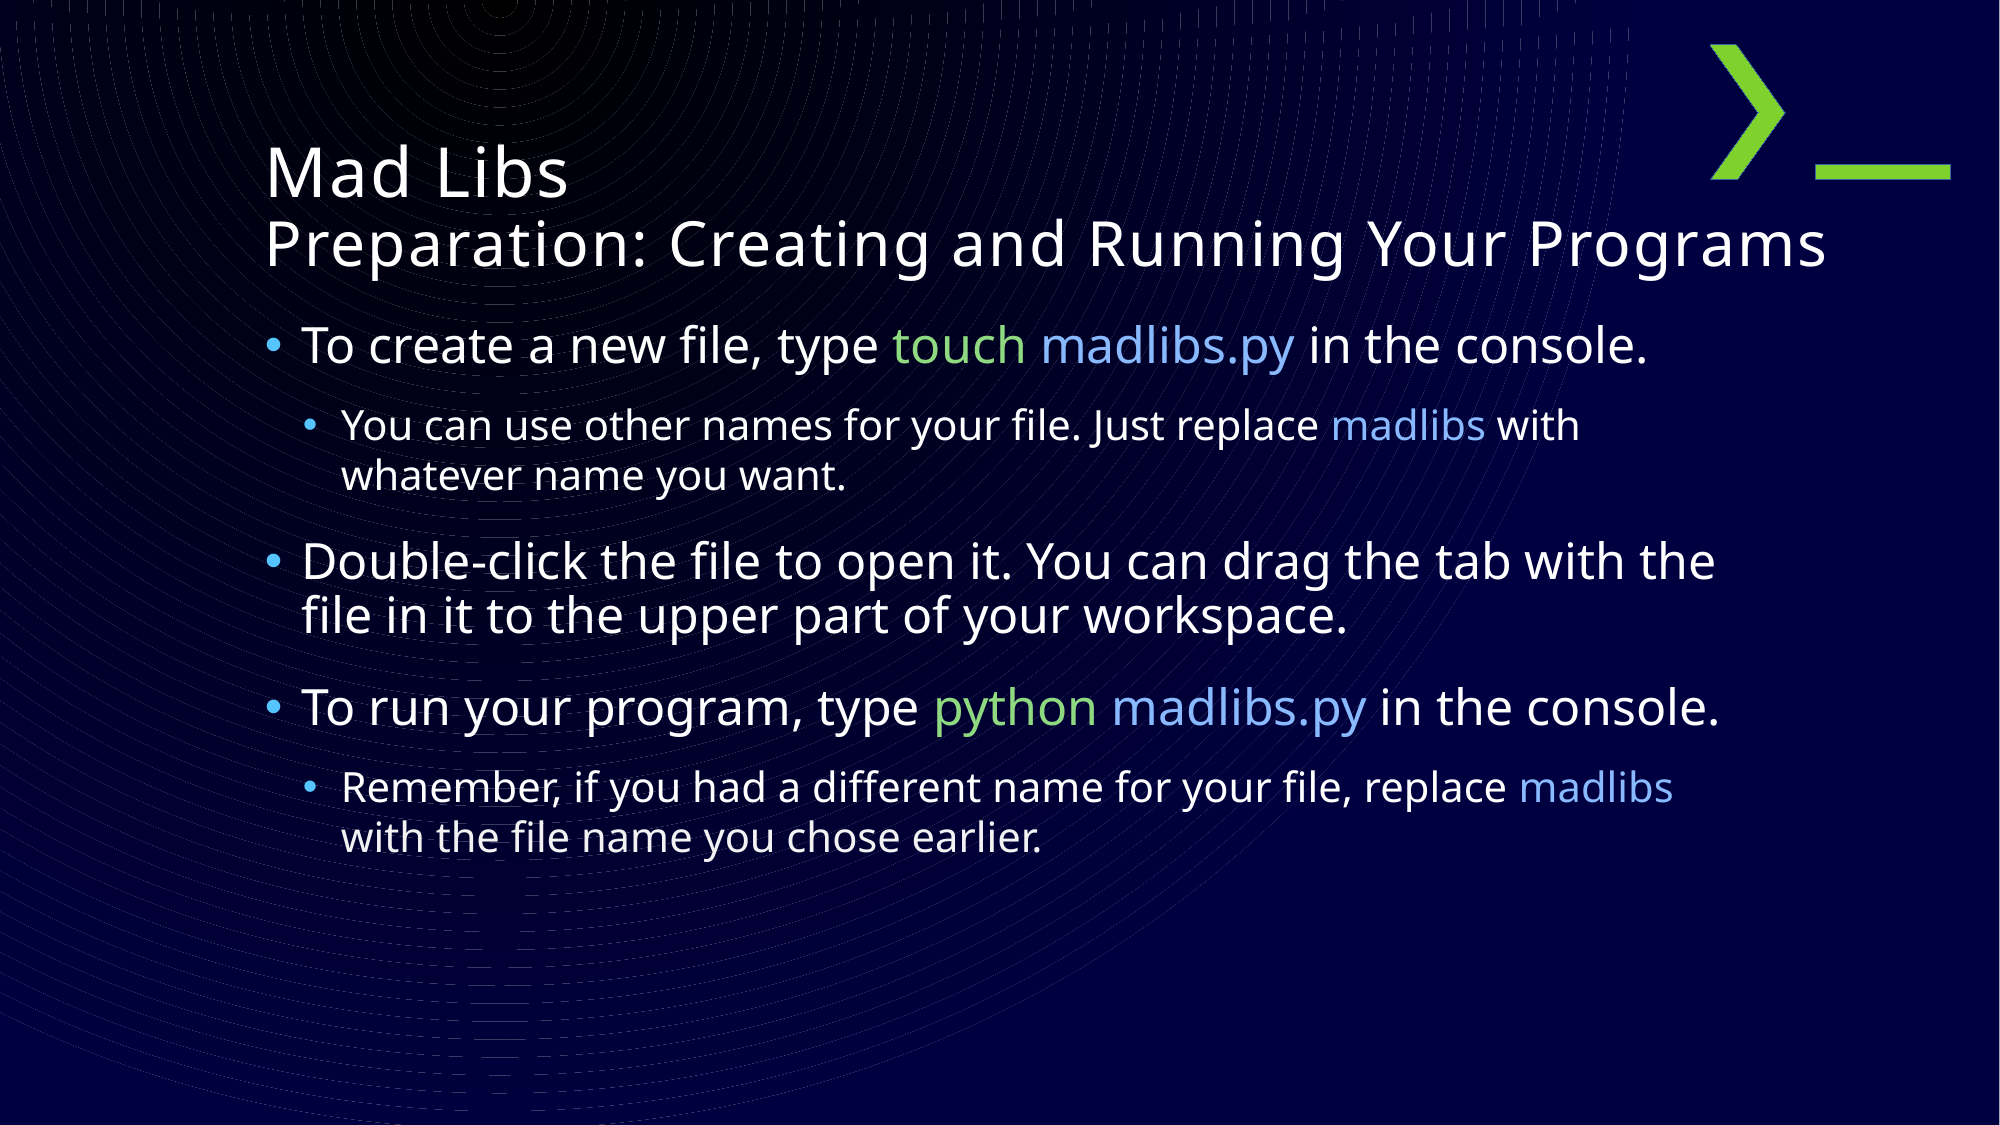

# Mad Libs Preparation: Creating and Running Your Programs
To create a new file, type touch madlibs.py in the console.
You can use other names for your file. Just replace madlibs with whatever name you want.
Double-click the file to open it. You can drag the tab with the file in it to the upper part of your workspace.
To run your program, type python madlibs.py in the console.
Remember, if you had a different name for your file, replace madlibs with the file name you chose earlier.